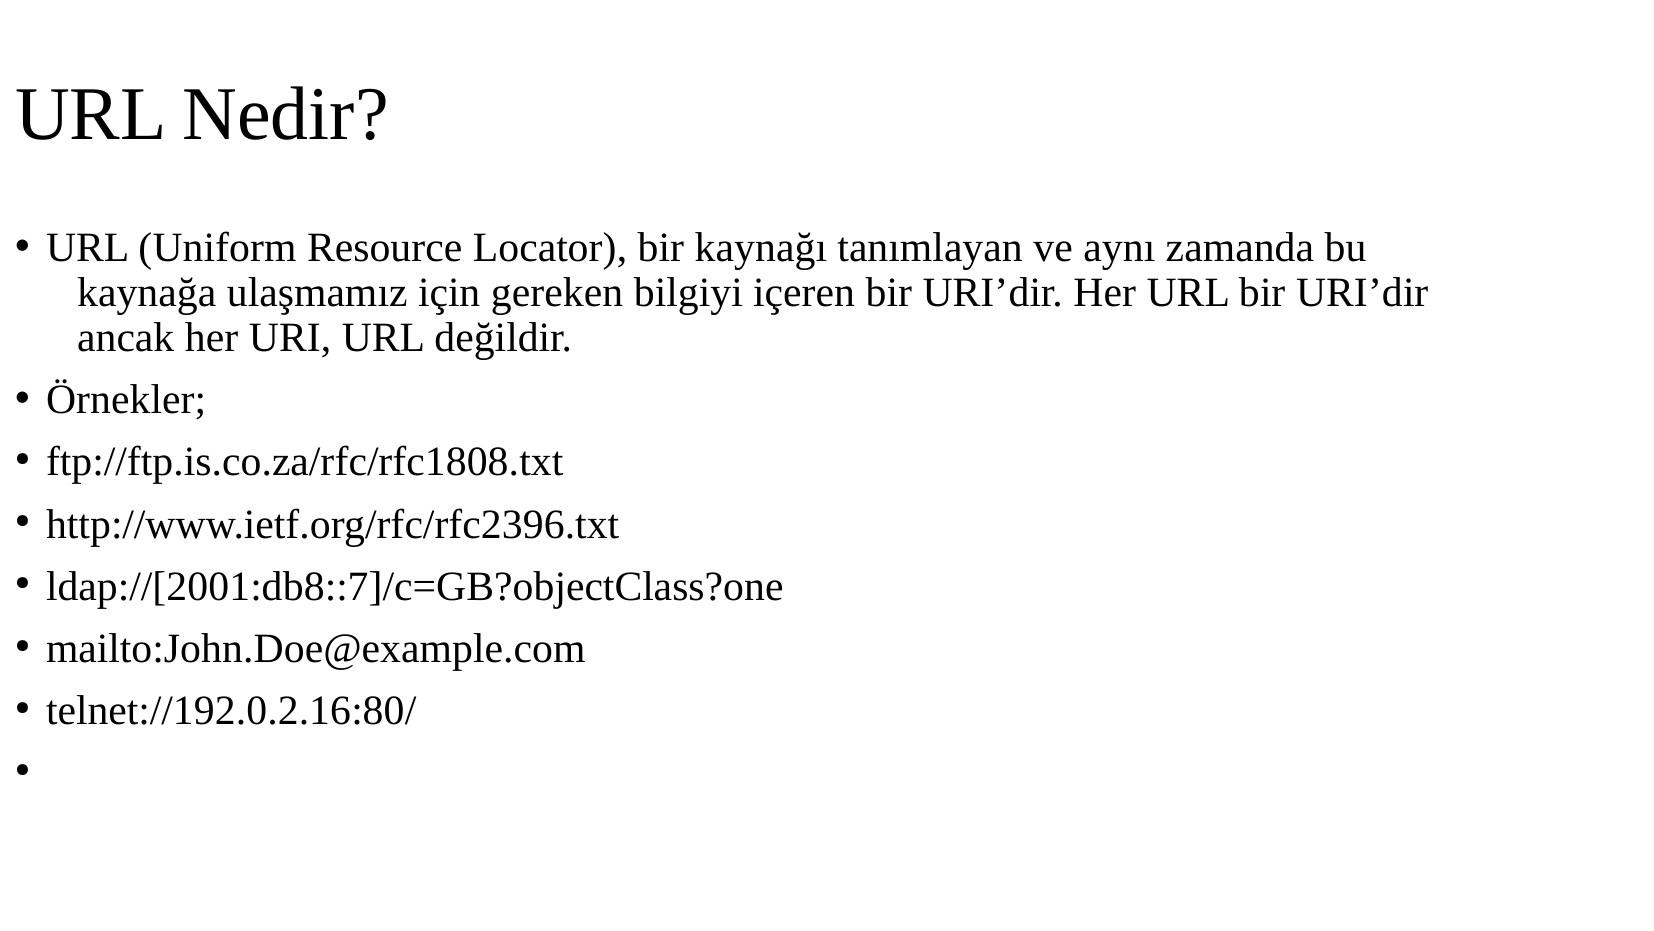

# URL Nedir?
URL (Uniform Resource Locator), bir kaynağı tanımlayan ve aynı zamanda bu kaynağa ulaşmamız için gereken bilgiyi içeren bir URI’dir. Her URL bir URI’dir ancak her URI, URL değildir.
Örnekler;
ftp://ftp.is.co.za/rfc/rfc1808.txt
http://www.ietf.org/rfc/rfc2396.txt
ldap://[2001:db8::7]/c=GB?objectClass?one
mailto:John.Doe@example.com
telnet://192.0.2.16:80/